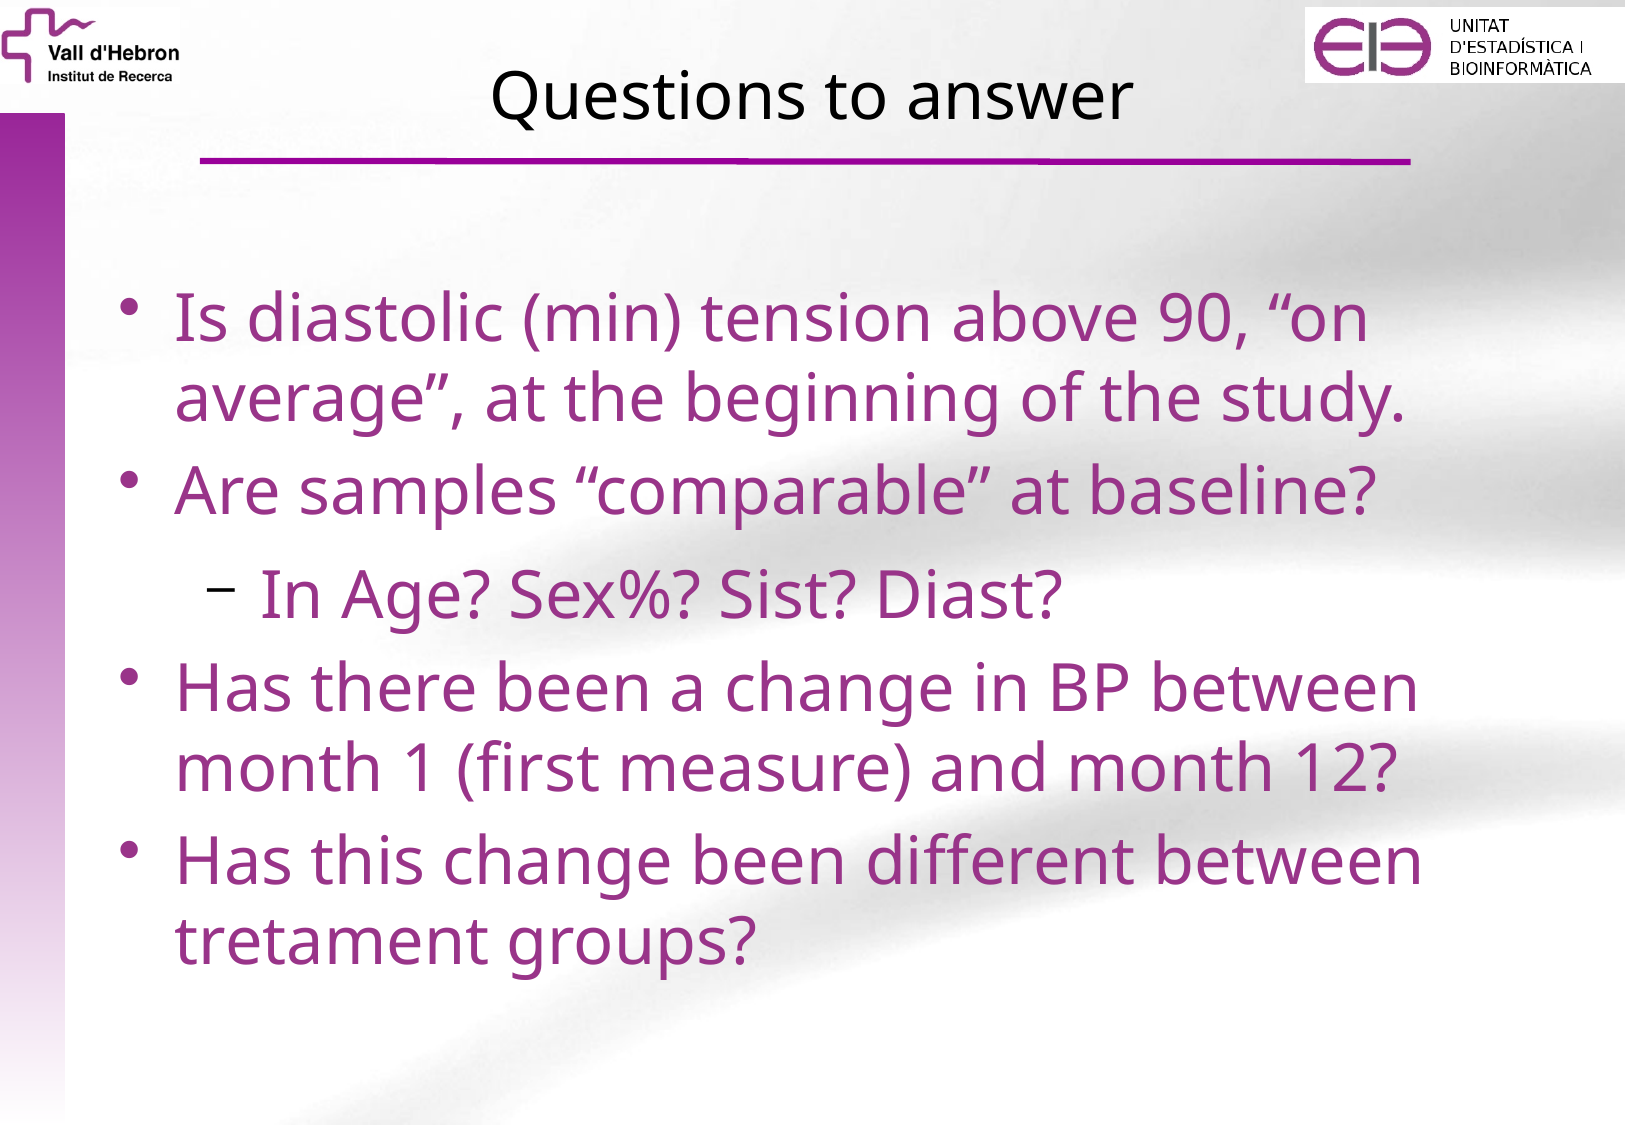

Questions to answer
# Is diastolic (min) tension above 90, “on average”, at the beginning of the study.
Are samples “comparable” at baseline?
In Age? Sex%? Sist? Diast?
Has there been a change in BP between month 1 (first measure) and month 12?
Has this change been different between tretament groups?